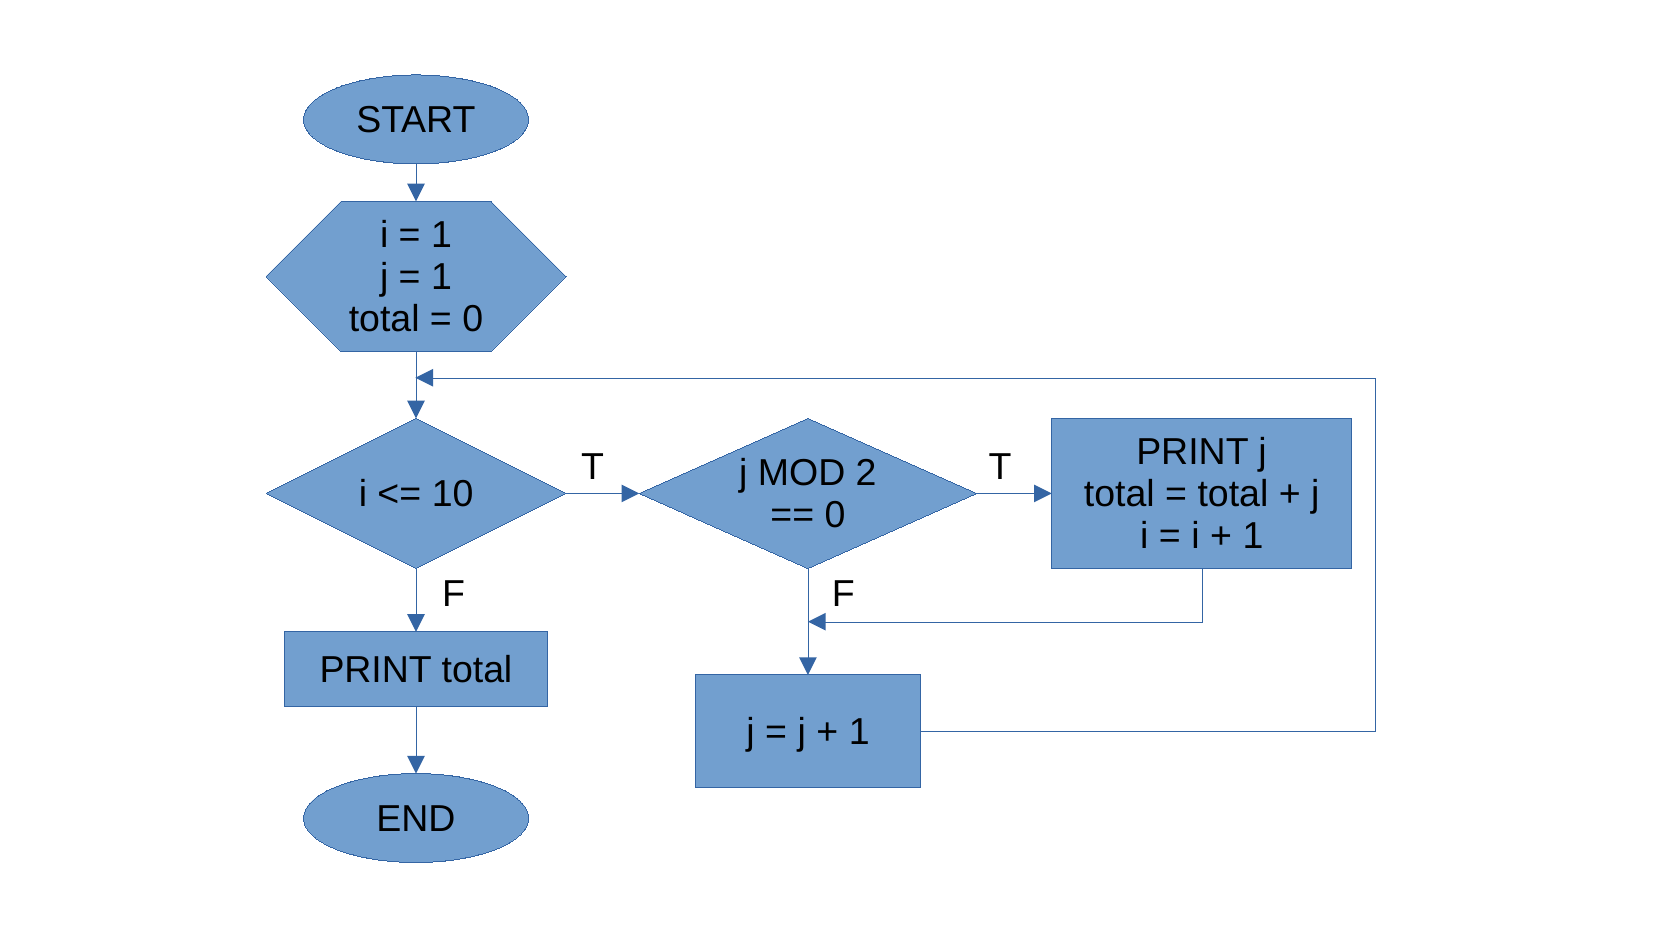

START
i = 1
j = 1
total = 0
i <= 10
j MOD 2 == 0
PRINT j
total = total + j
i = i + 1
T
T
F
F
PRINT total
j = j + 1
END